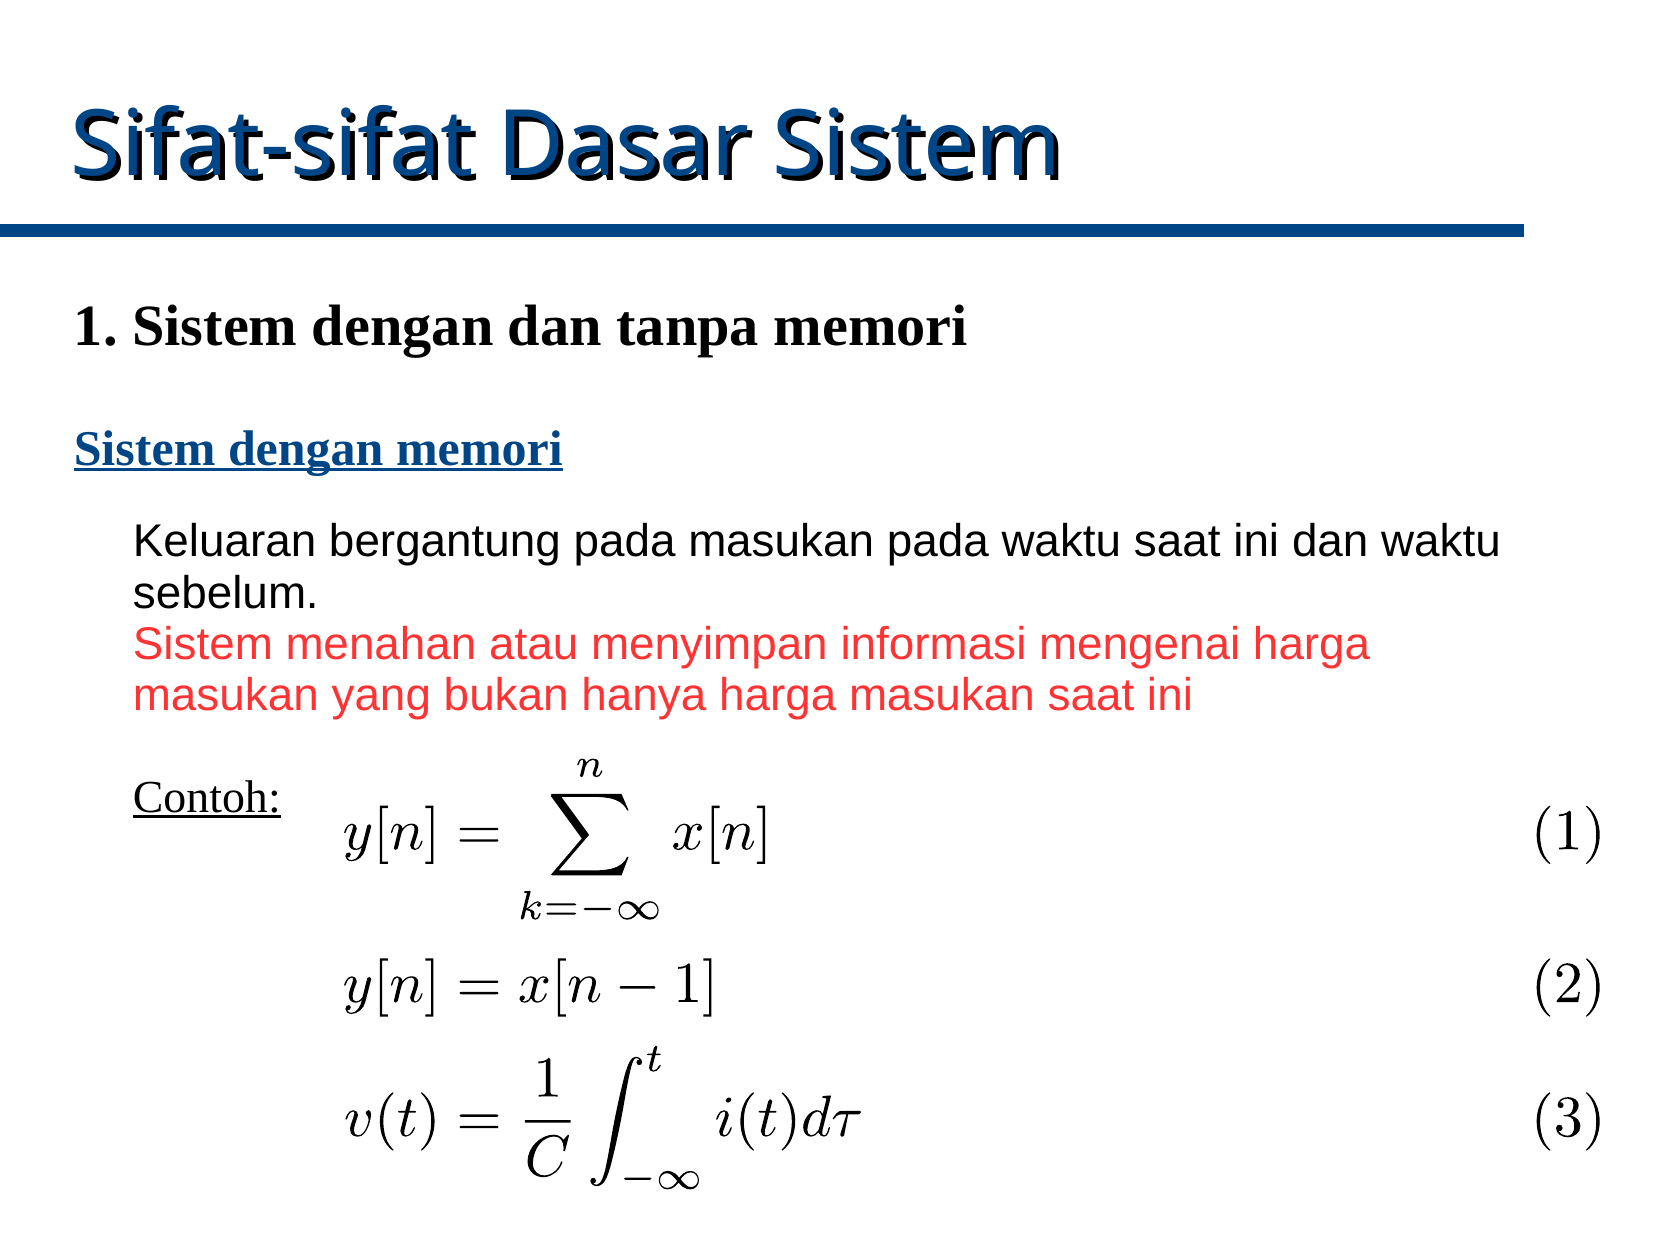

# Sifat-sifat Dasar Sistem
1. Sistem dengan dan tanpa memori
Sistem dengan memori
Keluaran bergantung pada masukan pada waktu saat ini dan waktu sebelum.
Sistem menahan atau menyimpan informasi mengenai harga masukan yang bukan hanya harga masukan saat ini
Contoh: